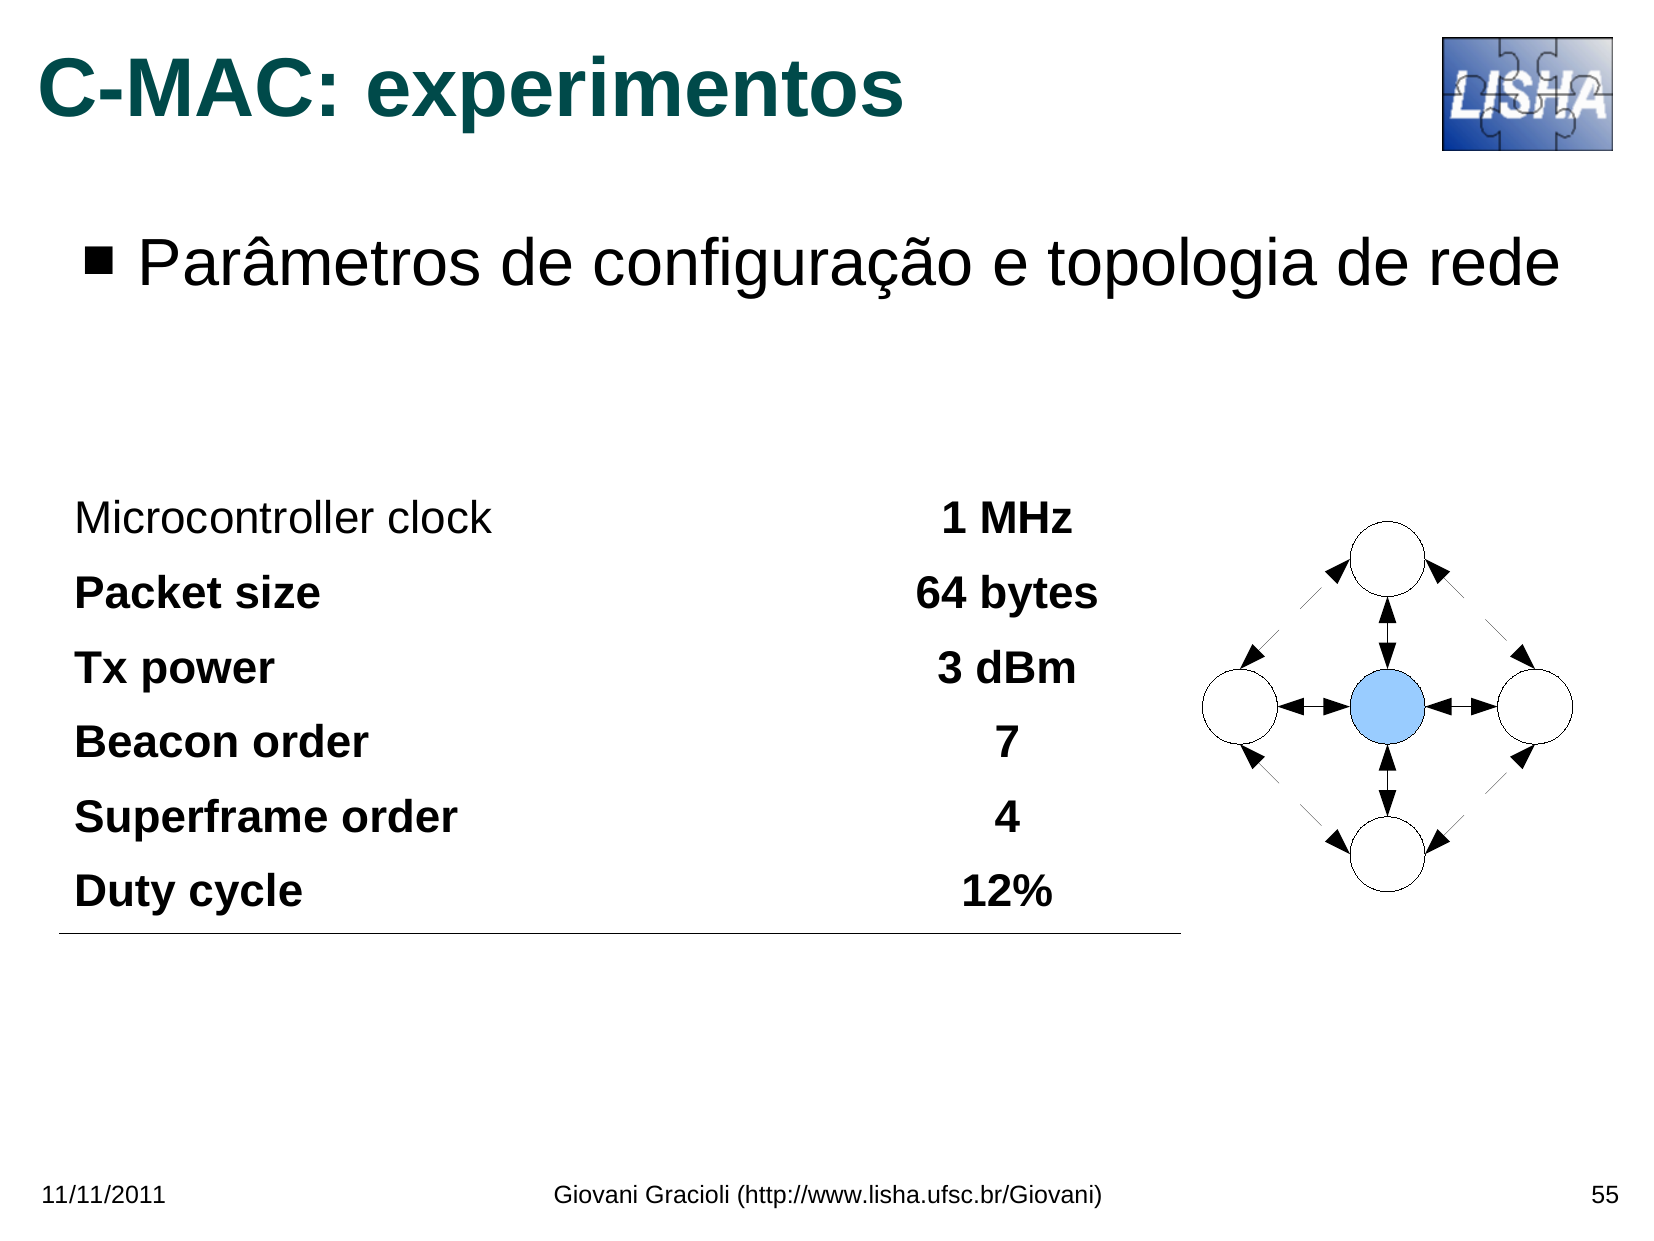

# C-MAC: experimentos
Parâmetros de configuração e topologia de rede
| Microcontroller clock | 1 MHz |
| --- | --- |
| Packet size | 64 bytes |
| Tx power | 3 dBm |
| Beacon order | 7 |
| Superframe order | 4 |
| Duty cycle | 12% |